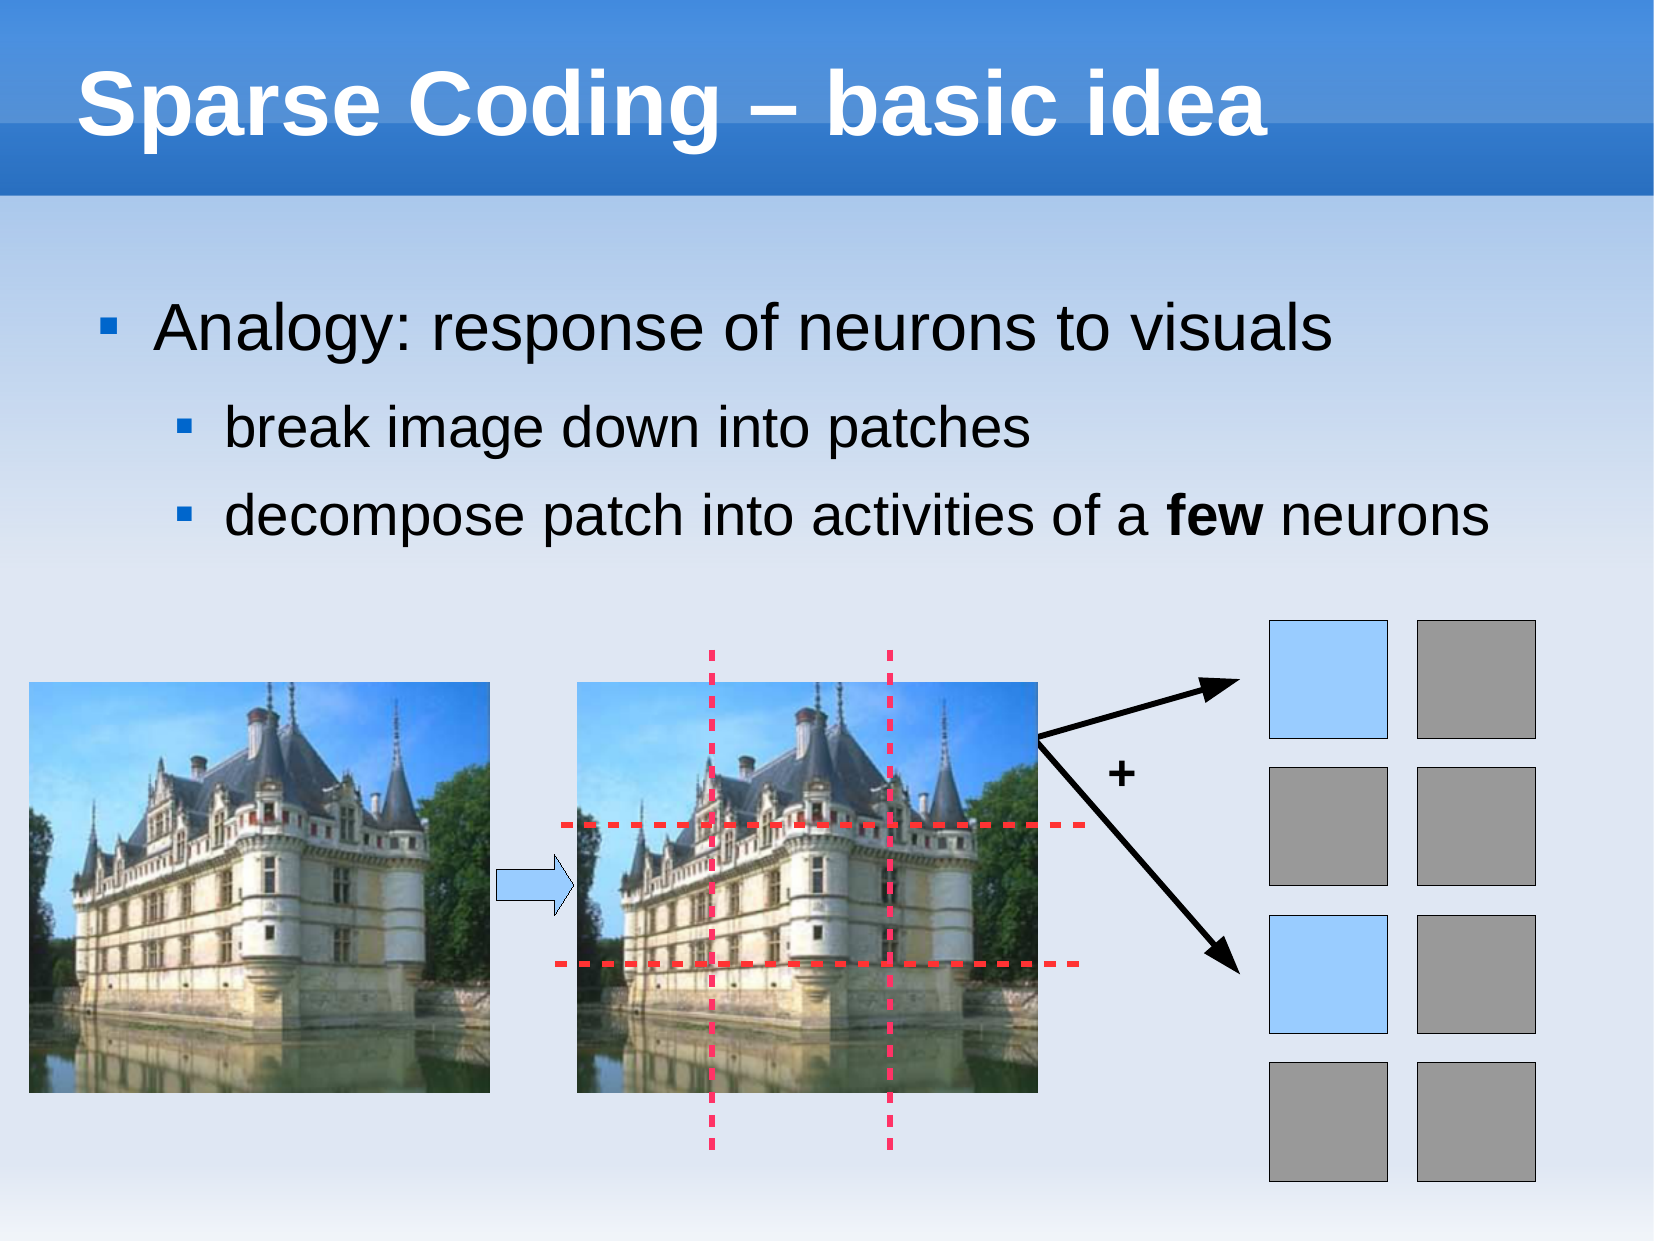

Sparse Coding – basic idea
# Analogy: response of neurons to visuals
break image down into patches
decompose patch into activities of a few neurons
+